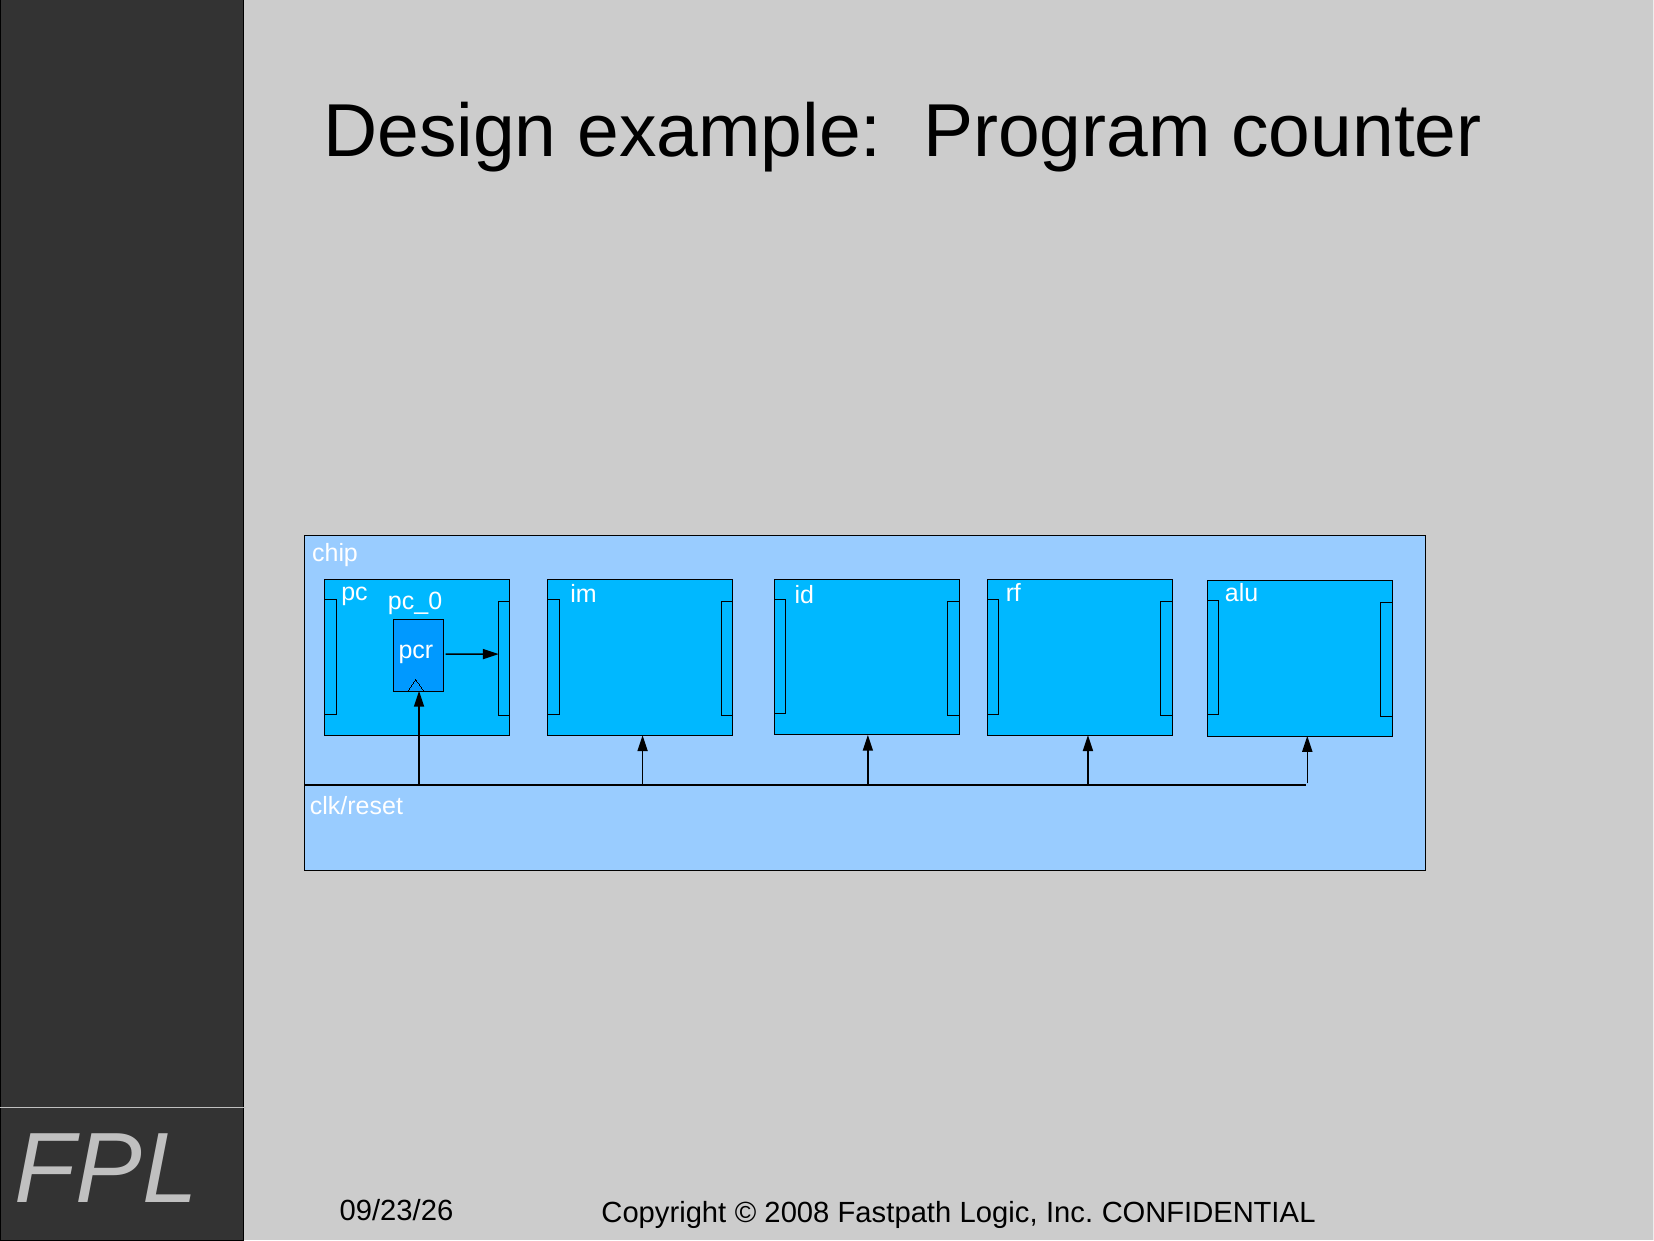

# Design example: Program counter
chip
pc
alu
rf
im
id
pc_0
pcr
clk/reset
Copyright Fastpath Logic Inc. @2007